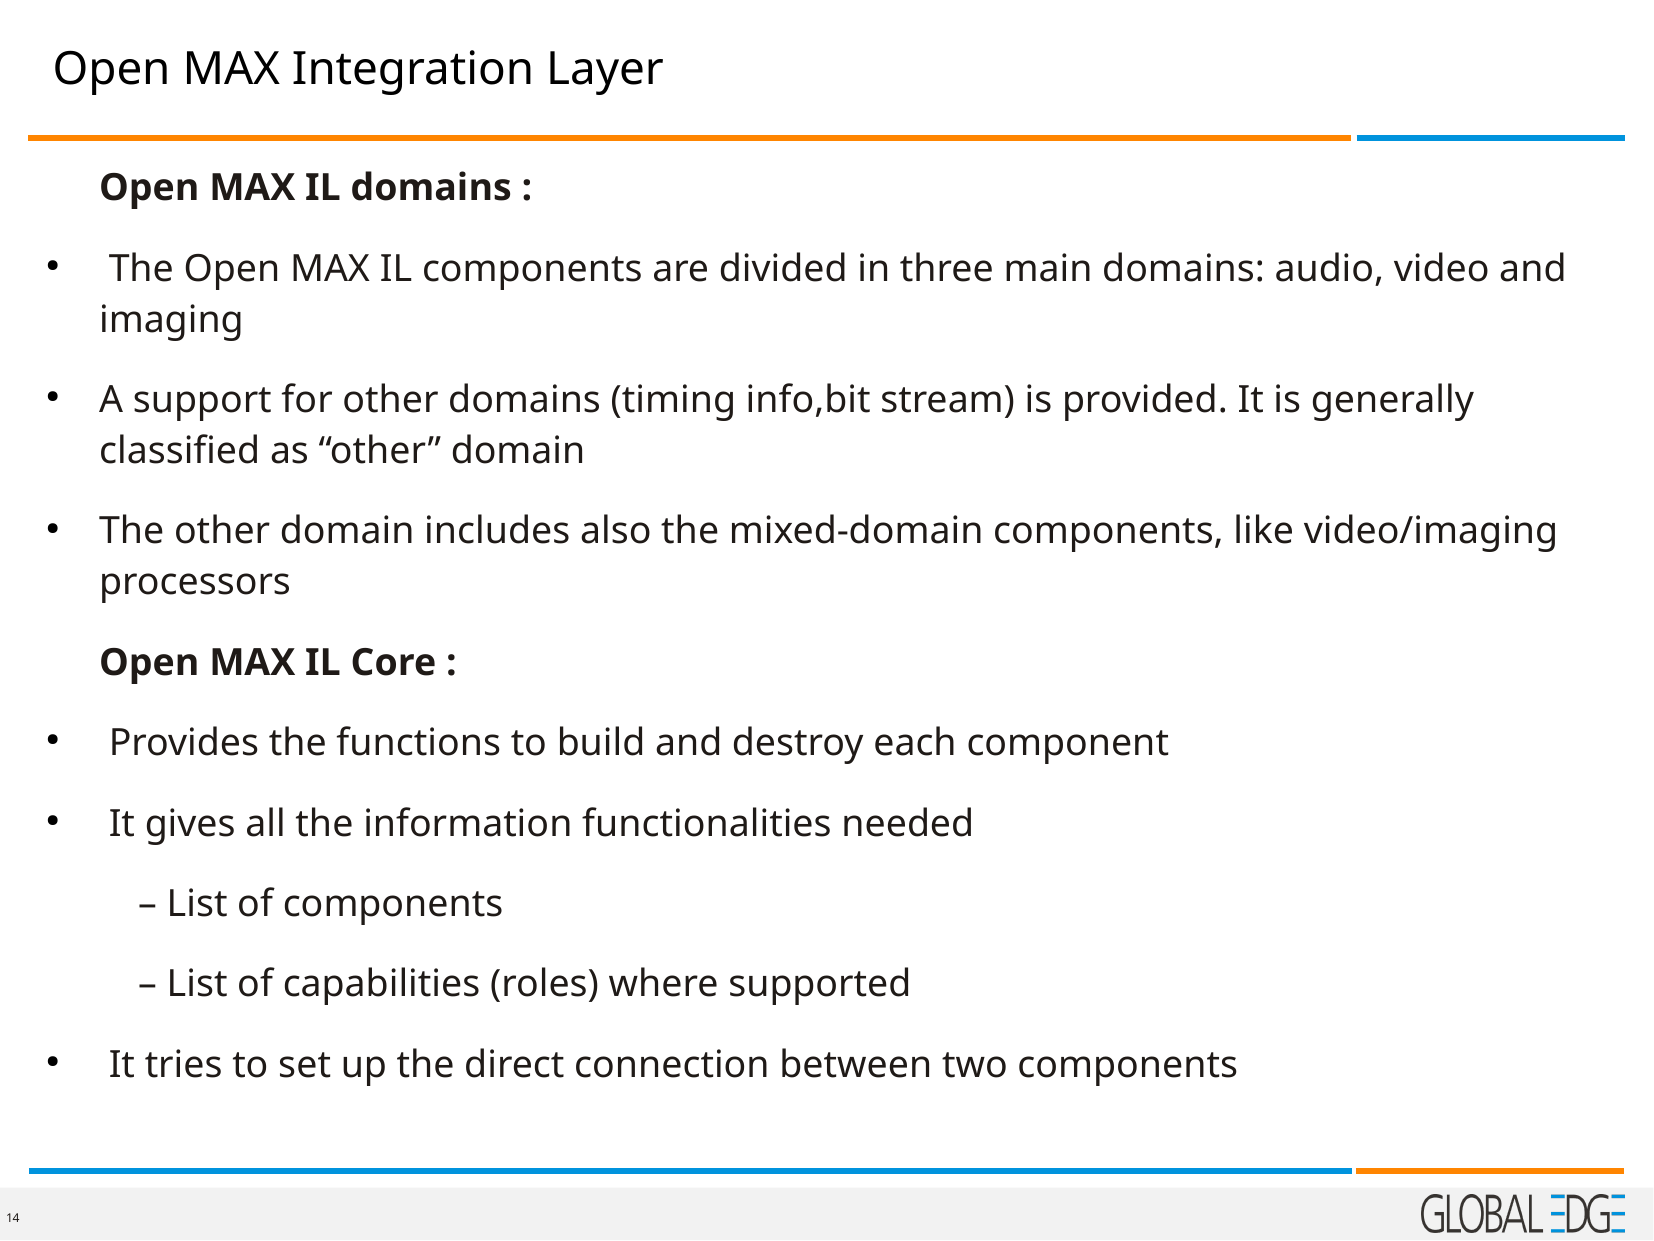

# Open MAX Integration Layer
Open MAX IL domains :
 The Open MAX IL components are divided in three main domains: audio, video and imaging
A support for other domains (timing info,bit stream) is provided. It is generally classified as “other” domain
The other domain includes also the mixed-domain components, like video/imaging processors
Open MAX IL Core :
 Provides the functions to build and destroy each component
 It gives all the information functionalities needed
 – List of components
 – List of capabilities (roles) where supported
 It tries to set up the direct connection between two components